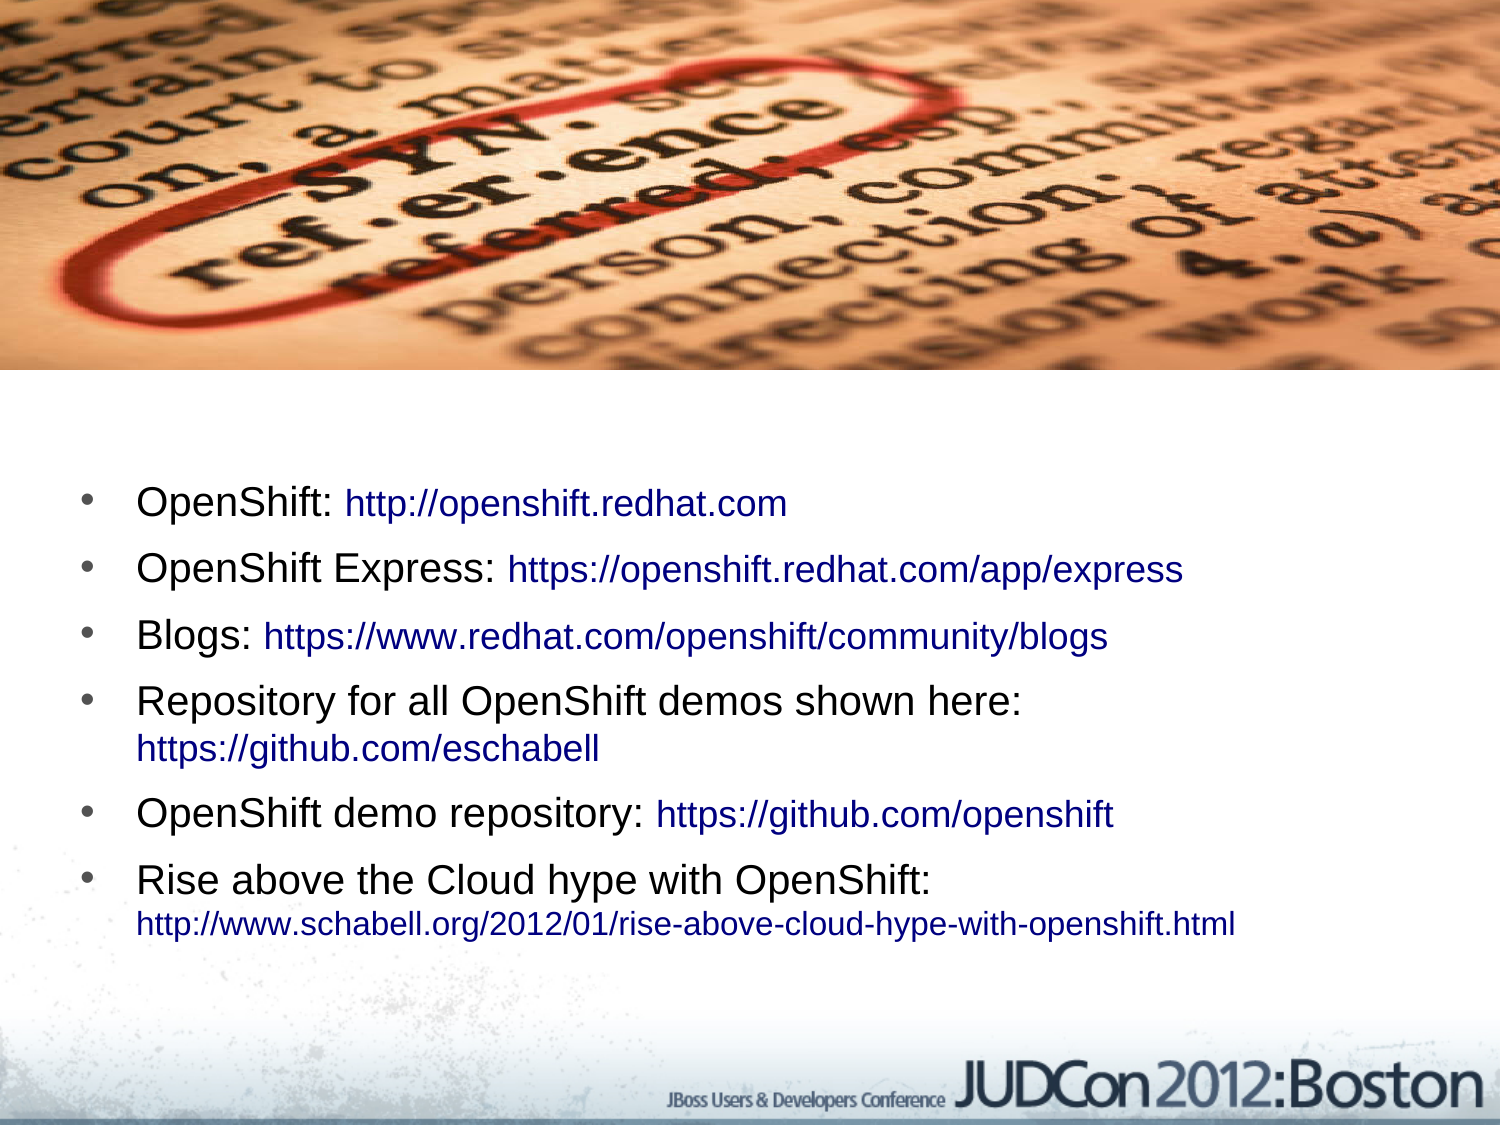

#
OpenShift: http://openshift.redhat.com
OpenShift Express: https://openshift.redhat.com/app/express
Blogs: https://www.redhat.com/openshift/community/blogs
Repository for all OpenShift demos shown here: https://github.com/eschabell
OpenShift demo repository: https://github.com/openshift
Rise above the Cloud hype with OpenShift: http://www.schabell.org/2012/01/rise-above-cloud-hype-with-openshift.html